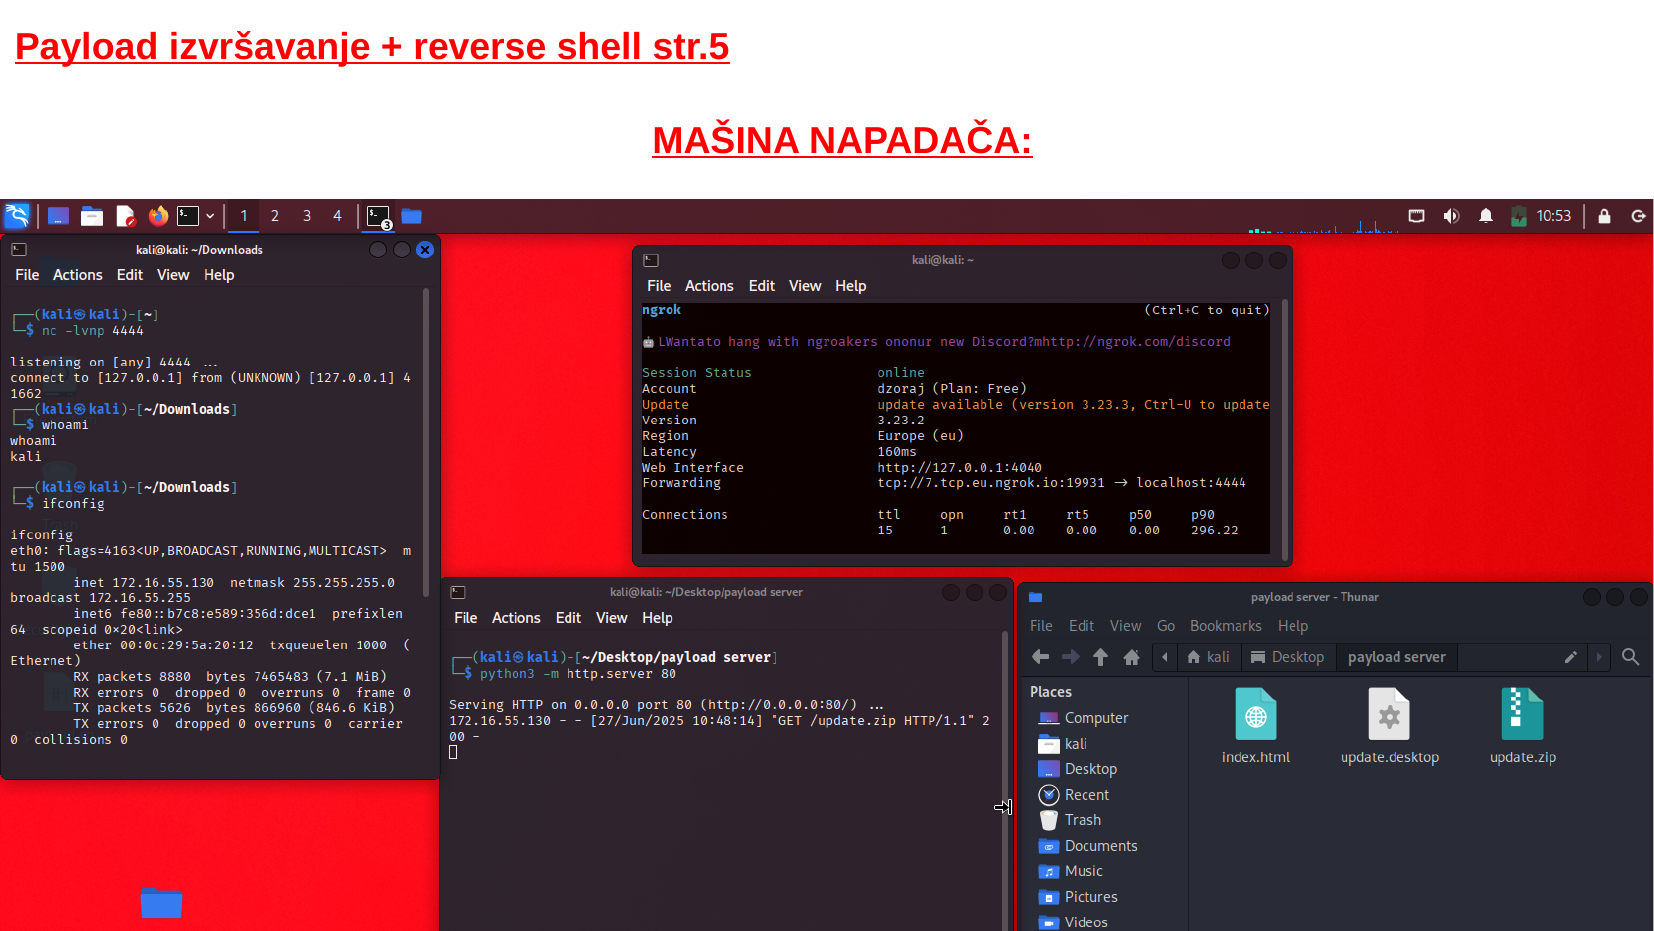

Payload izvršavanje + reverse shell str.5
MAŠINA NAPADAČA:
11